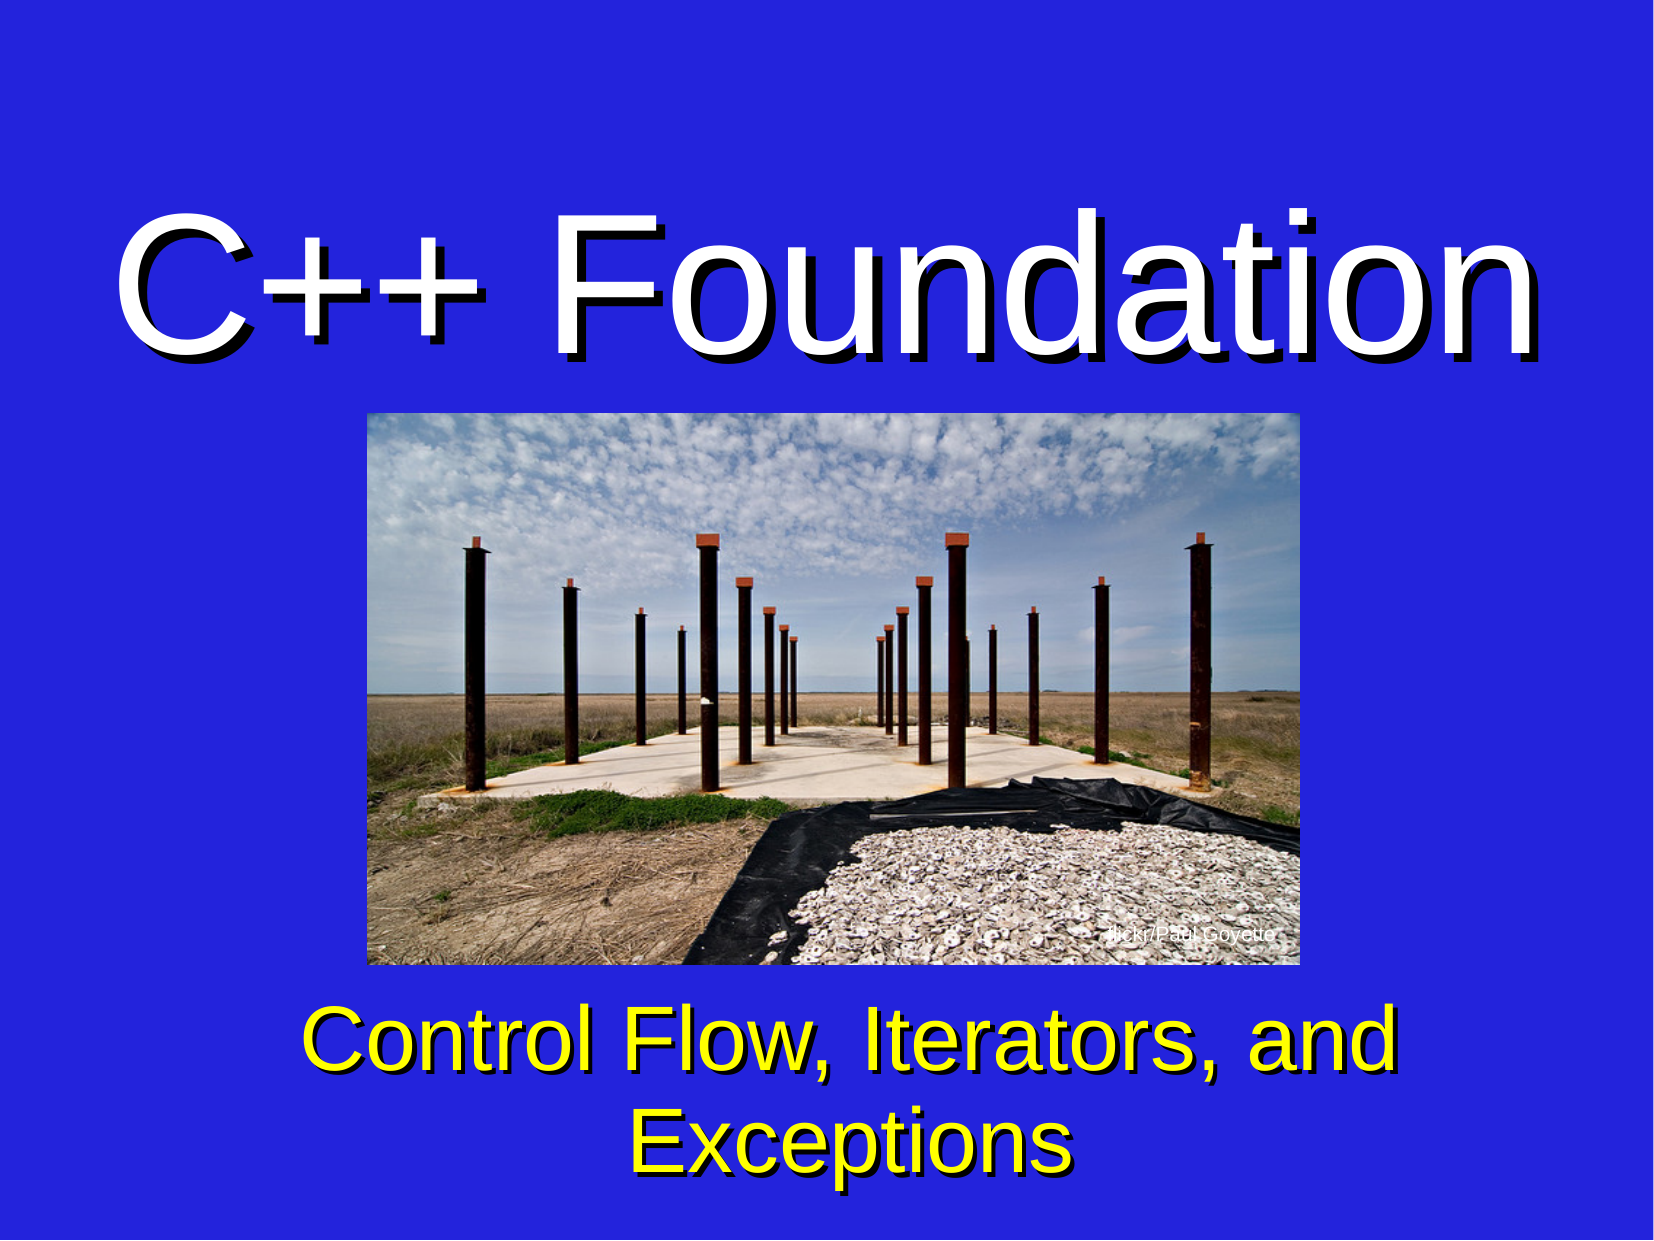

#
C++ Foundation
flickr/Paul Goyette
Control Flow, Iterators, and Exceptions